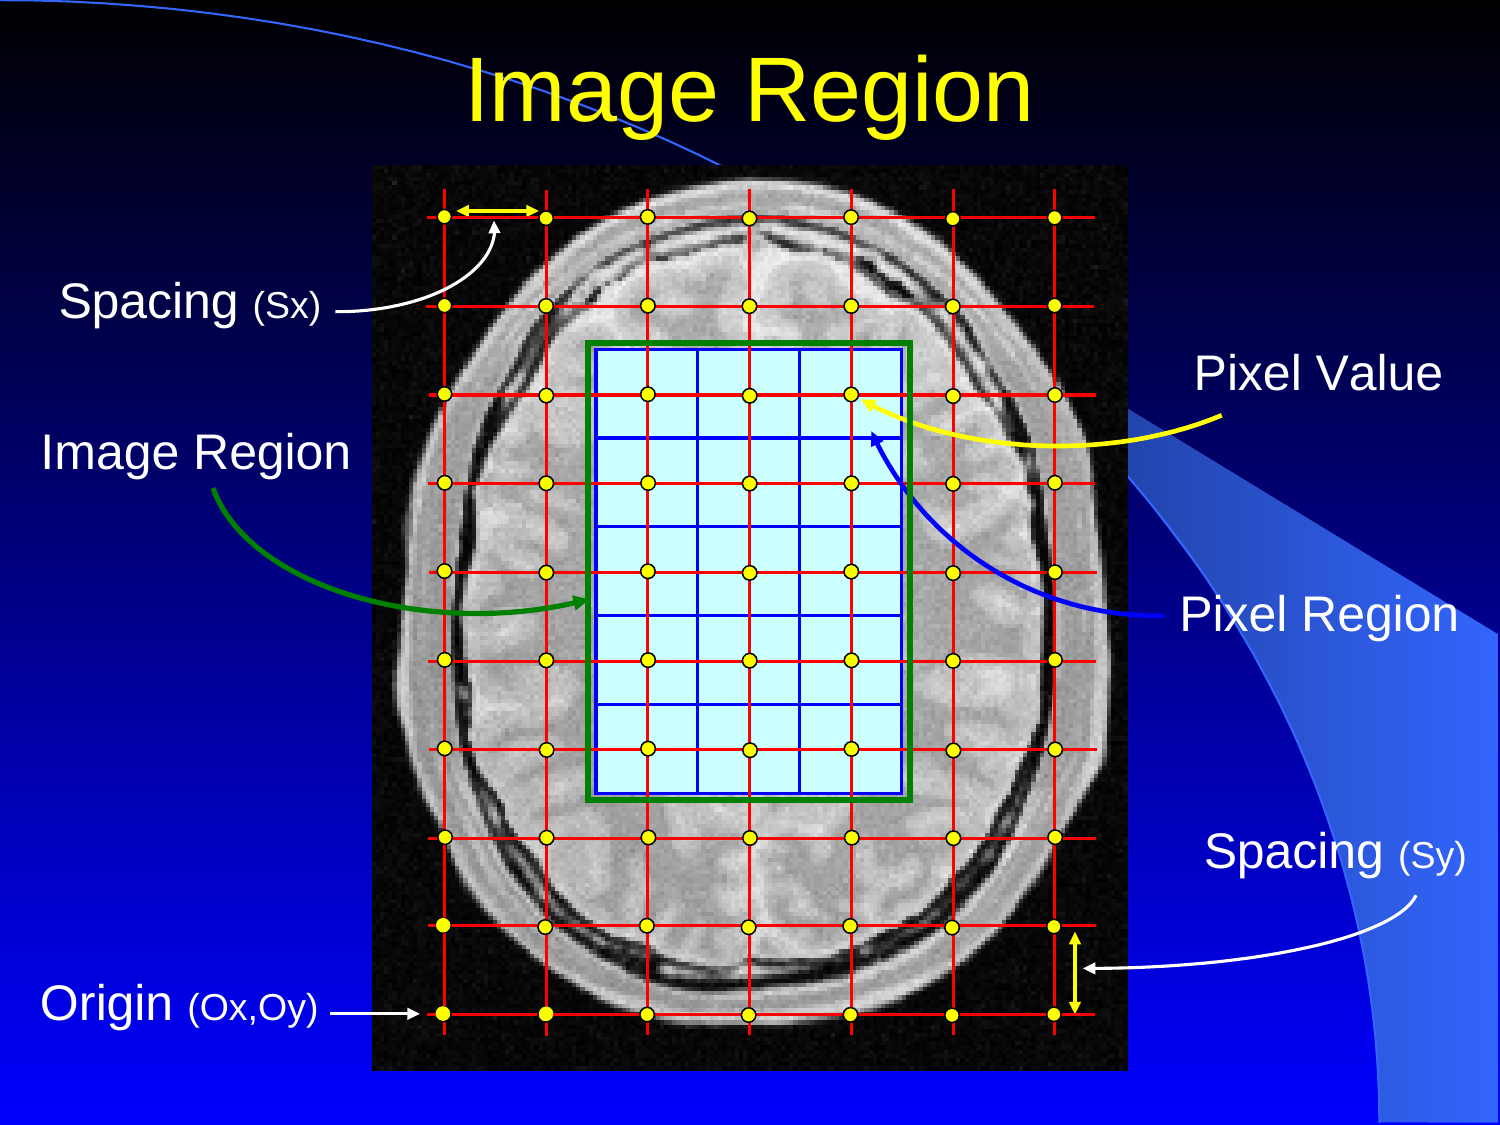

# Image Region
Spacing (Sx)
Pixel Value
Image Region
Pixel Region
Spacing (Sy)
Origin (Ox,Oy)